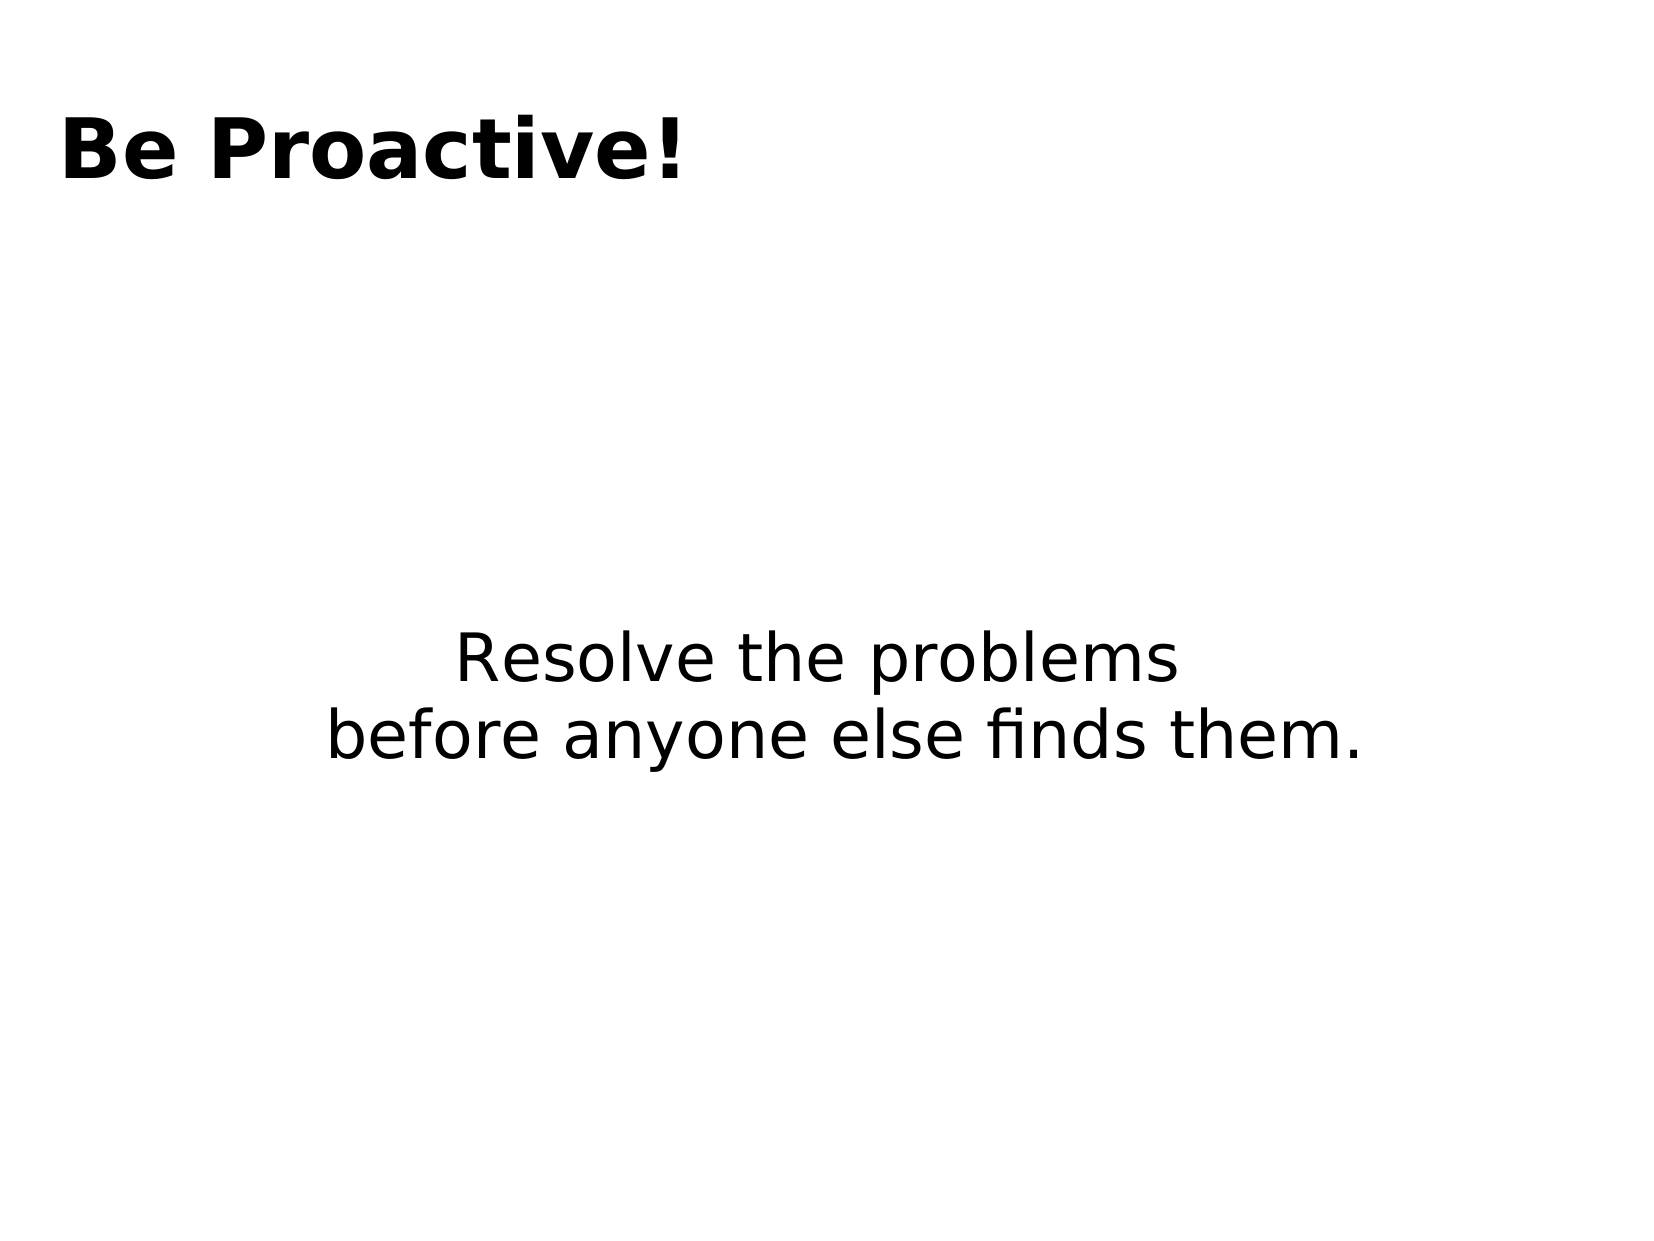

# Be Proactive!
Resolve the problems
before anyone else finds them.